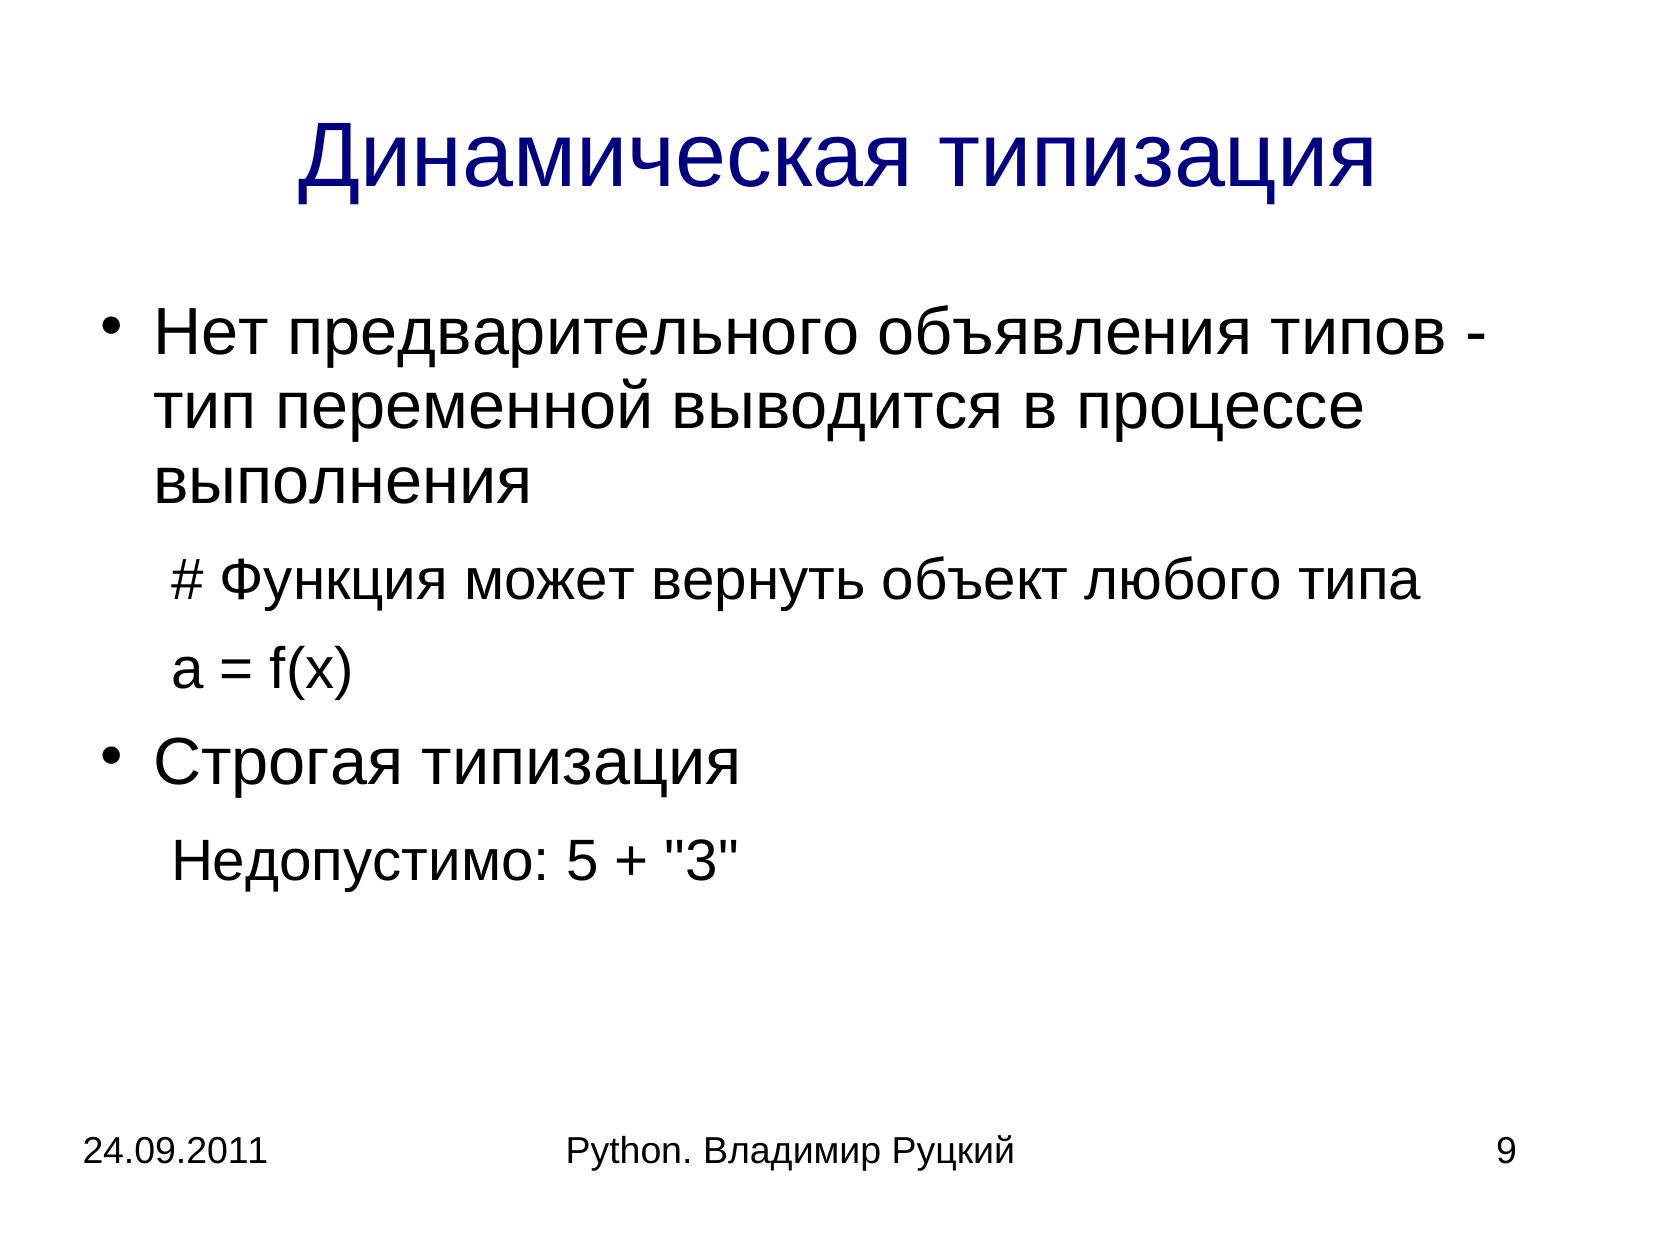

# Динамическая типизация
Нет предварительного объявления типов - тип переменной выводится в процессе выполнения
# Функция может вернуть объект любого типа
a = f(x)
Строгая типизация
Недопустимо: 5 + "3"
24.09.2011
Python. Владимир Руцкий
9